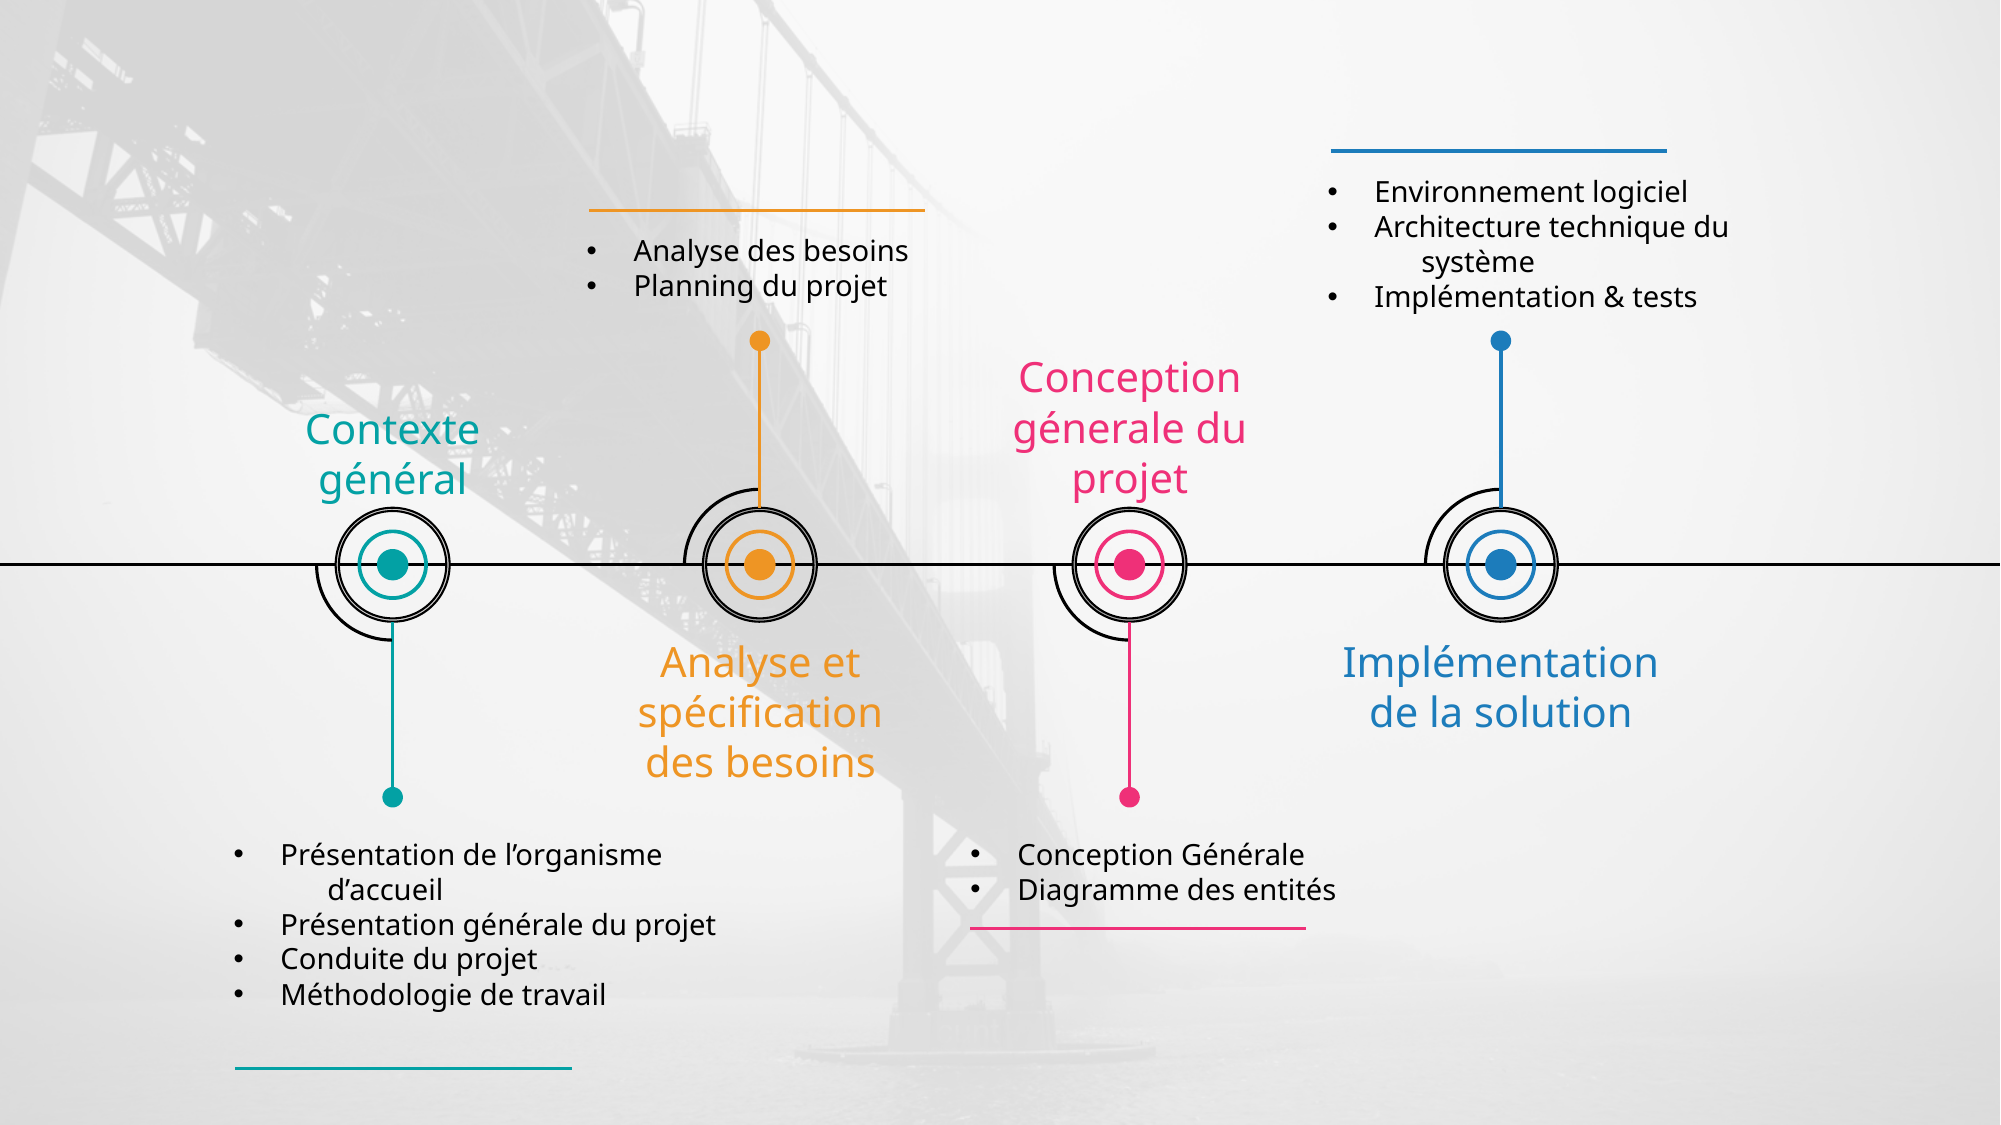

Environnement logiciel
Architecture technique du système
Implémentation & tests
Analyse des besoins
Planning du projet
Conception génerale du projet
Contexte général
Analyse et spécification des besoins
Implémentation de la solution
Présentation de l’organisme d’accueil
Présentation générale du projet
Conduite du projet
Méthodologie de travail
Conception Générale
Diagramme des entités